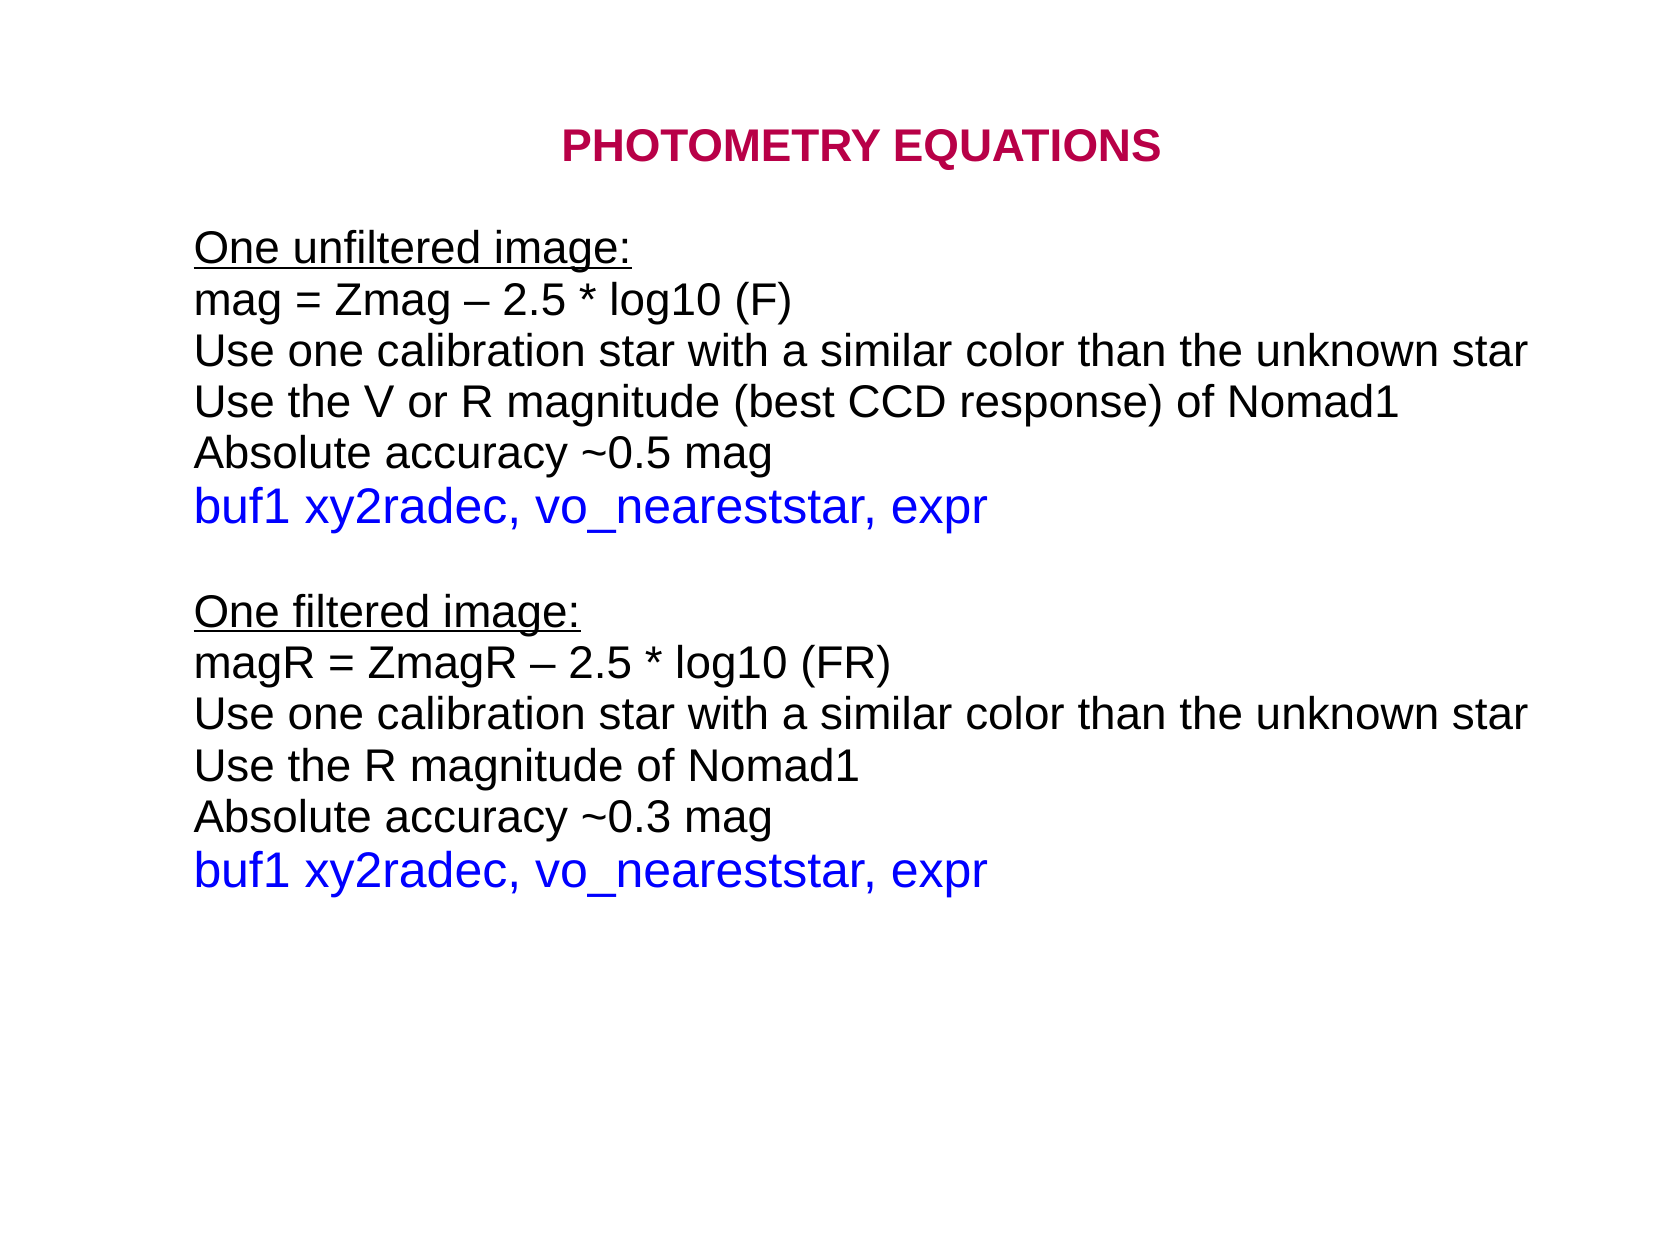

PHOTOMETRY EQUATIONS
One unfiltered image:
mag = Zmag – 2.5 * log10 (F)
Use one calibration star with a similar color than the unknown star
Use the V or R magnitude (best CCD response) of Nomad1
Absolute accuracy ~0.5 mag
buf1 xy2radec, vo_neareststar, expr
One filtered image:
magR = ZmagR – 2.5 * log10 (FR)
Use one calibration star with a similar color than the unknown star
Use the R magnitude of Nomad1
Absolute accuracy ~0.3 mag
buf1 xy2radec, vo_neareststar, expr